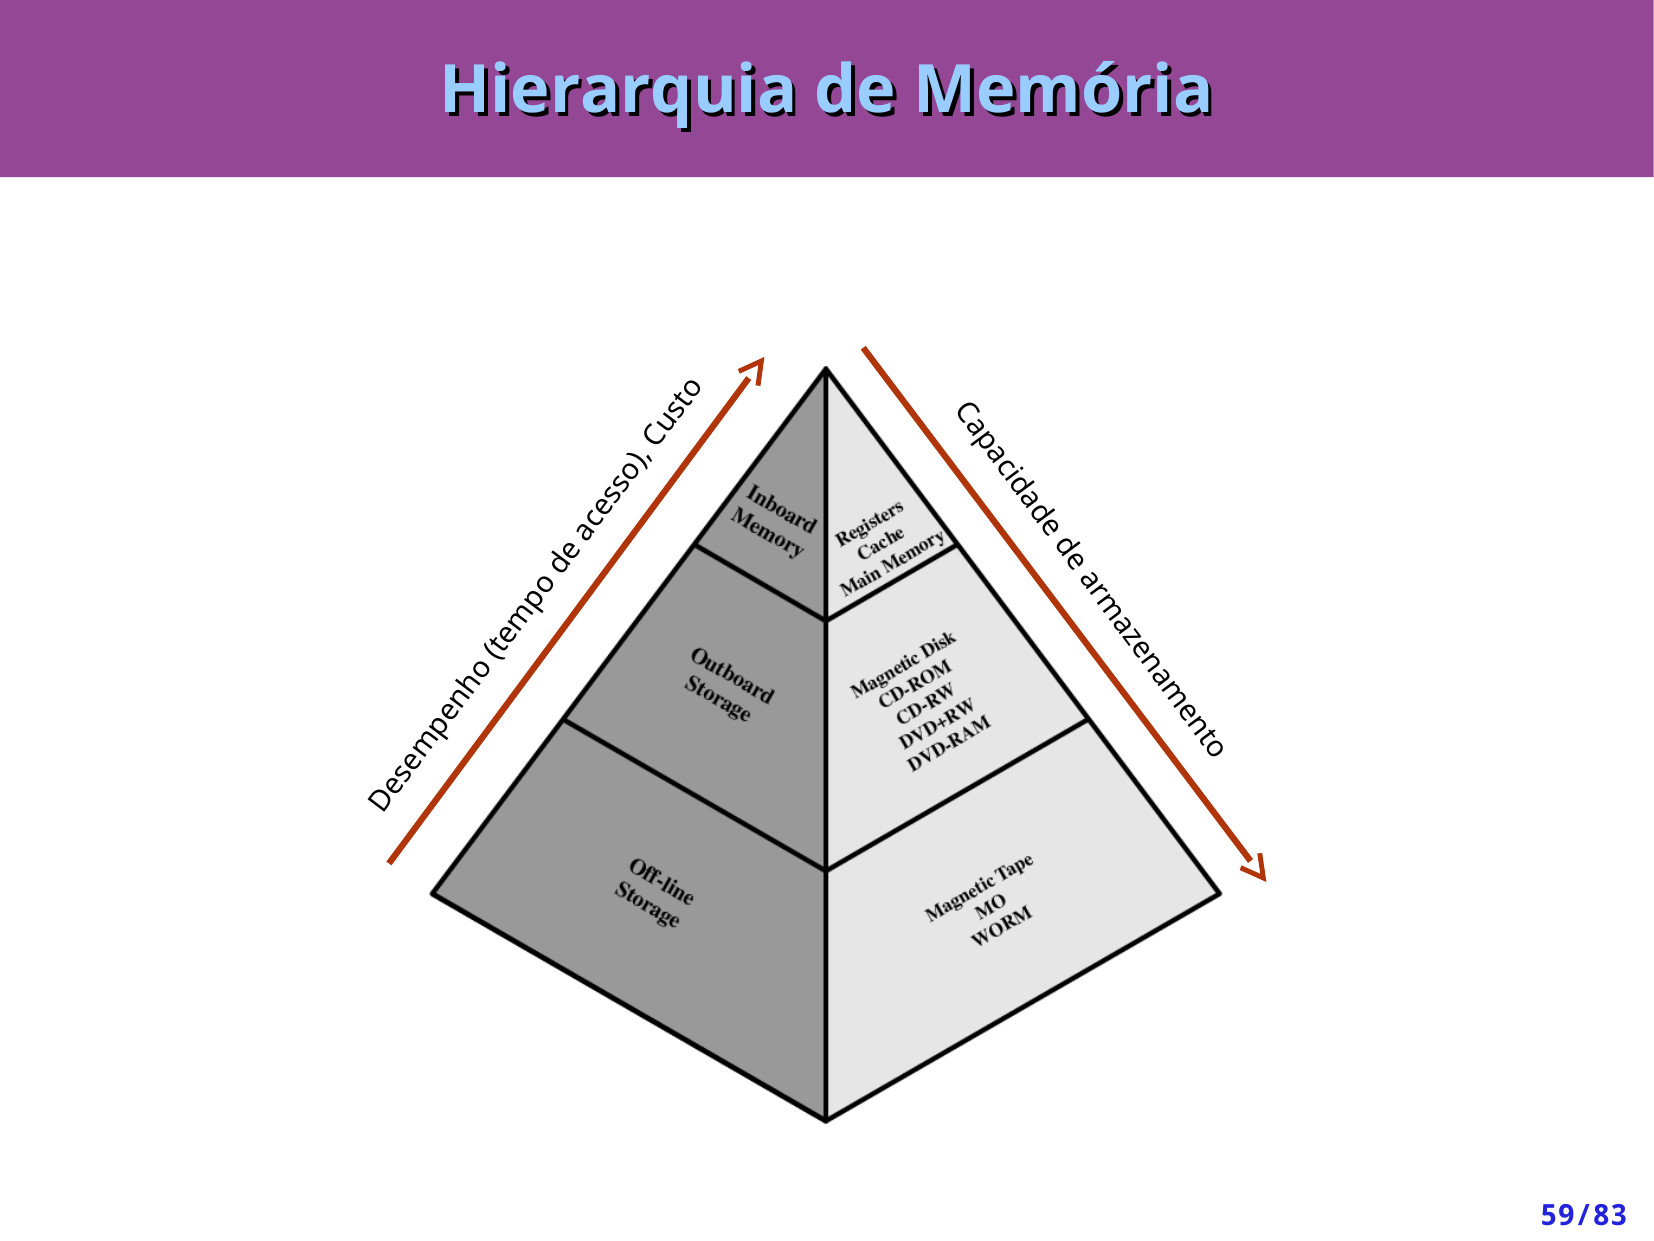

# Hierarquia de Memória
Capacidade de armazenamento
Desempenho (tempo de acesso), Custo
59